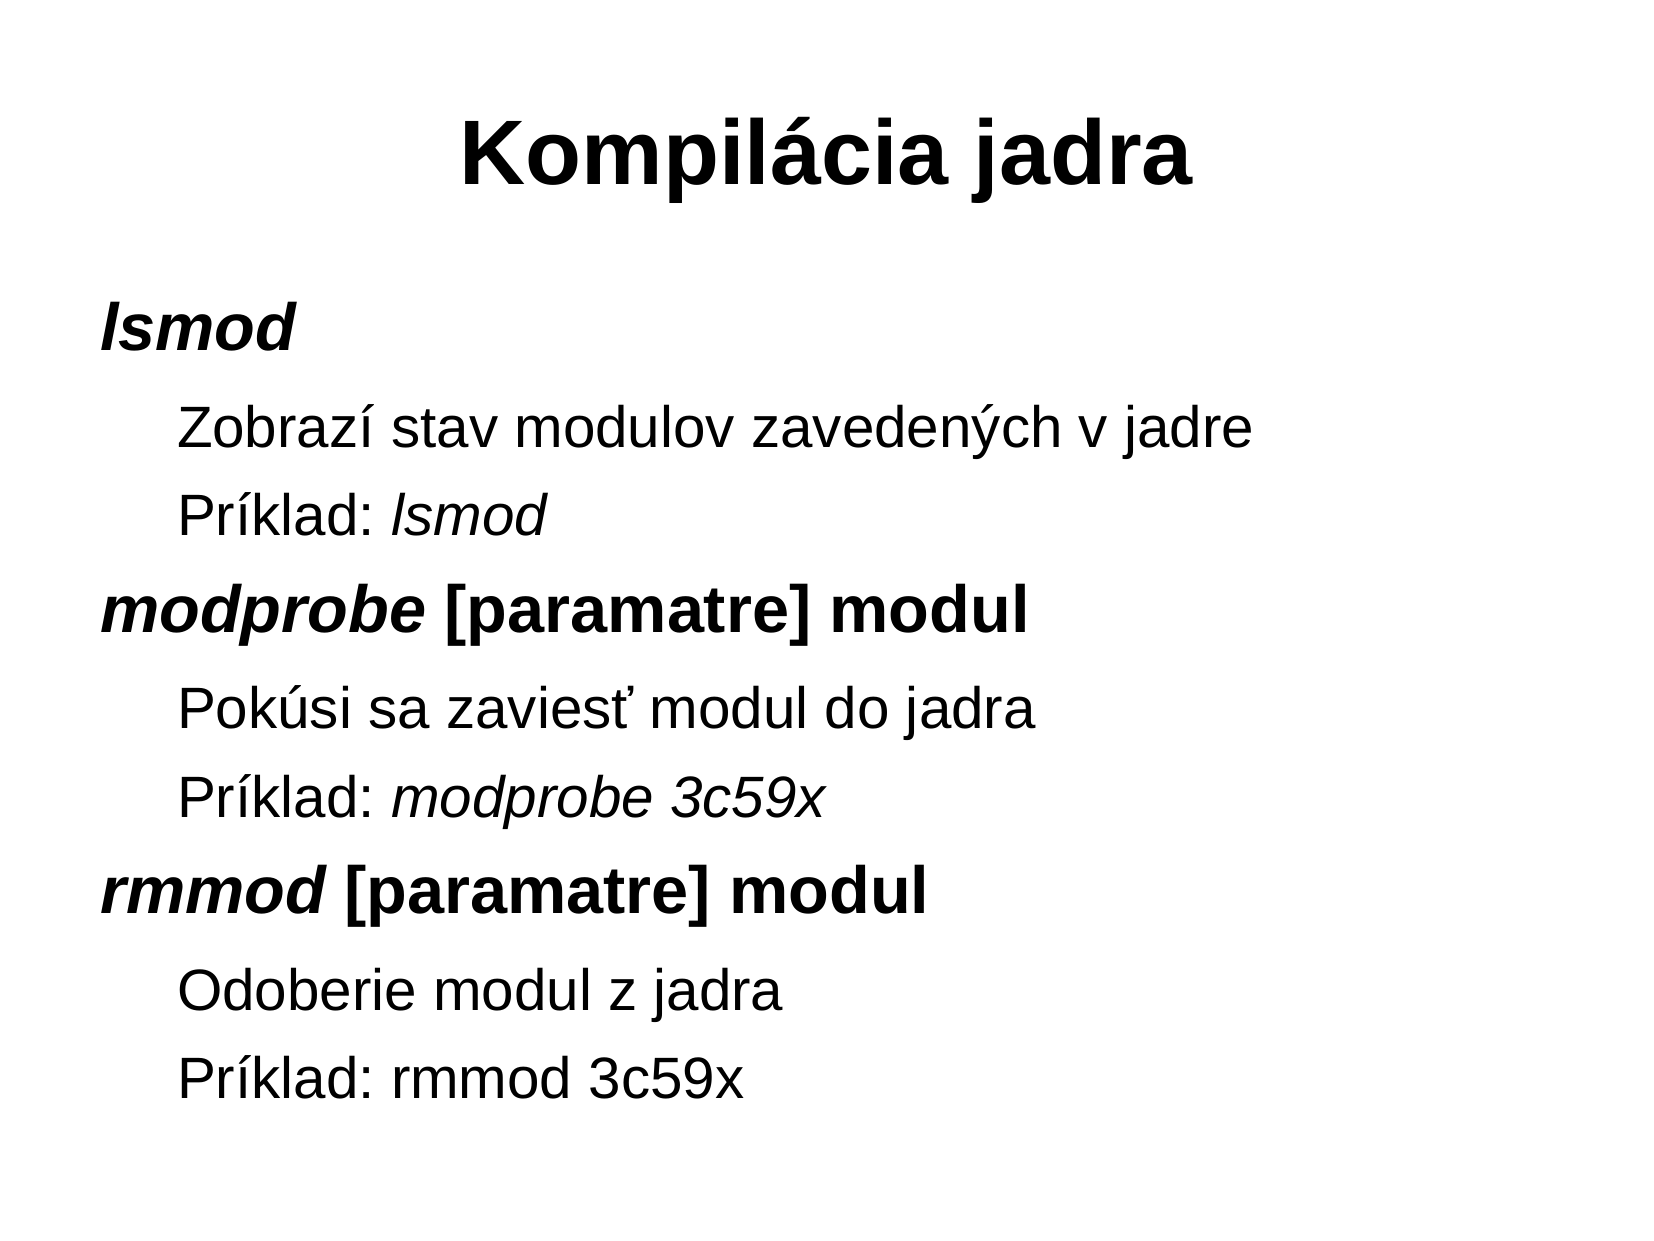

# Kompilácia jadra
lsmod
Zobrazí stav modulov zavedených v jadre
Príklad: lsmod
modprobe [paramatre] modul
Pokúsi sa zaviesť modul do jadra
Príklad: modprobe 3c59x
rmmod [paramatre] modul
Odoberie modul z jadra
Príklad: rmmod 3c59x